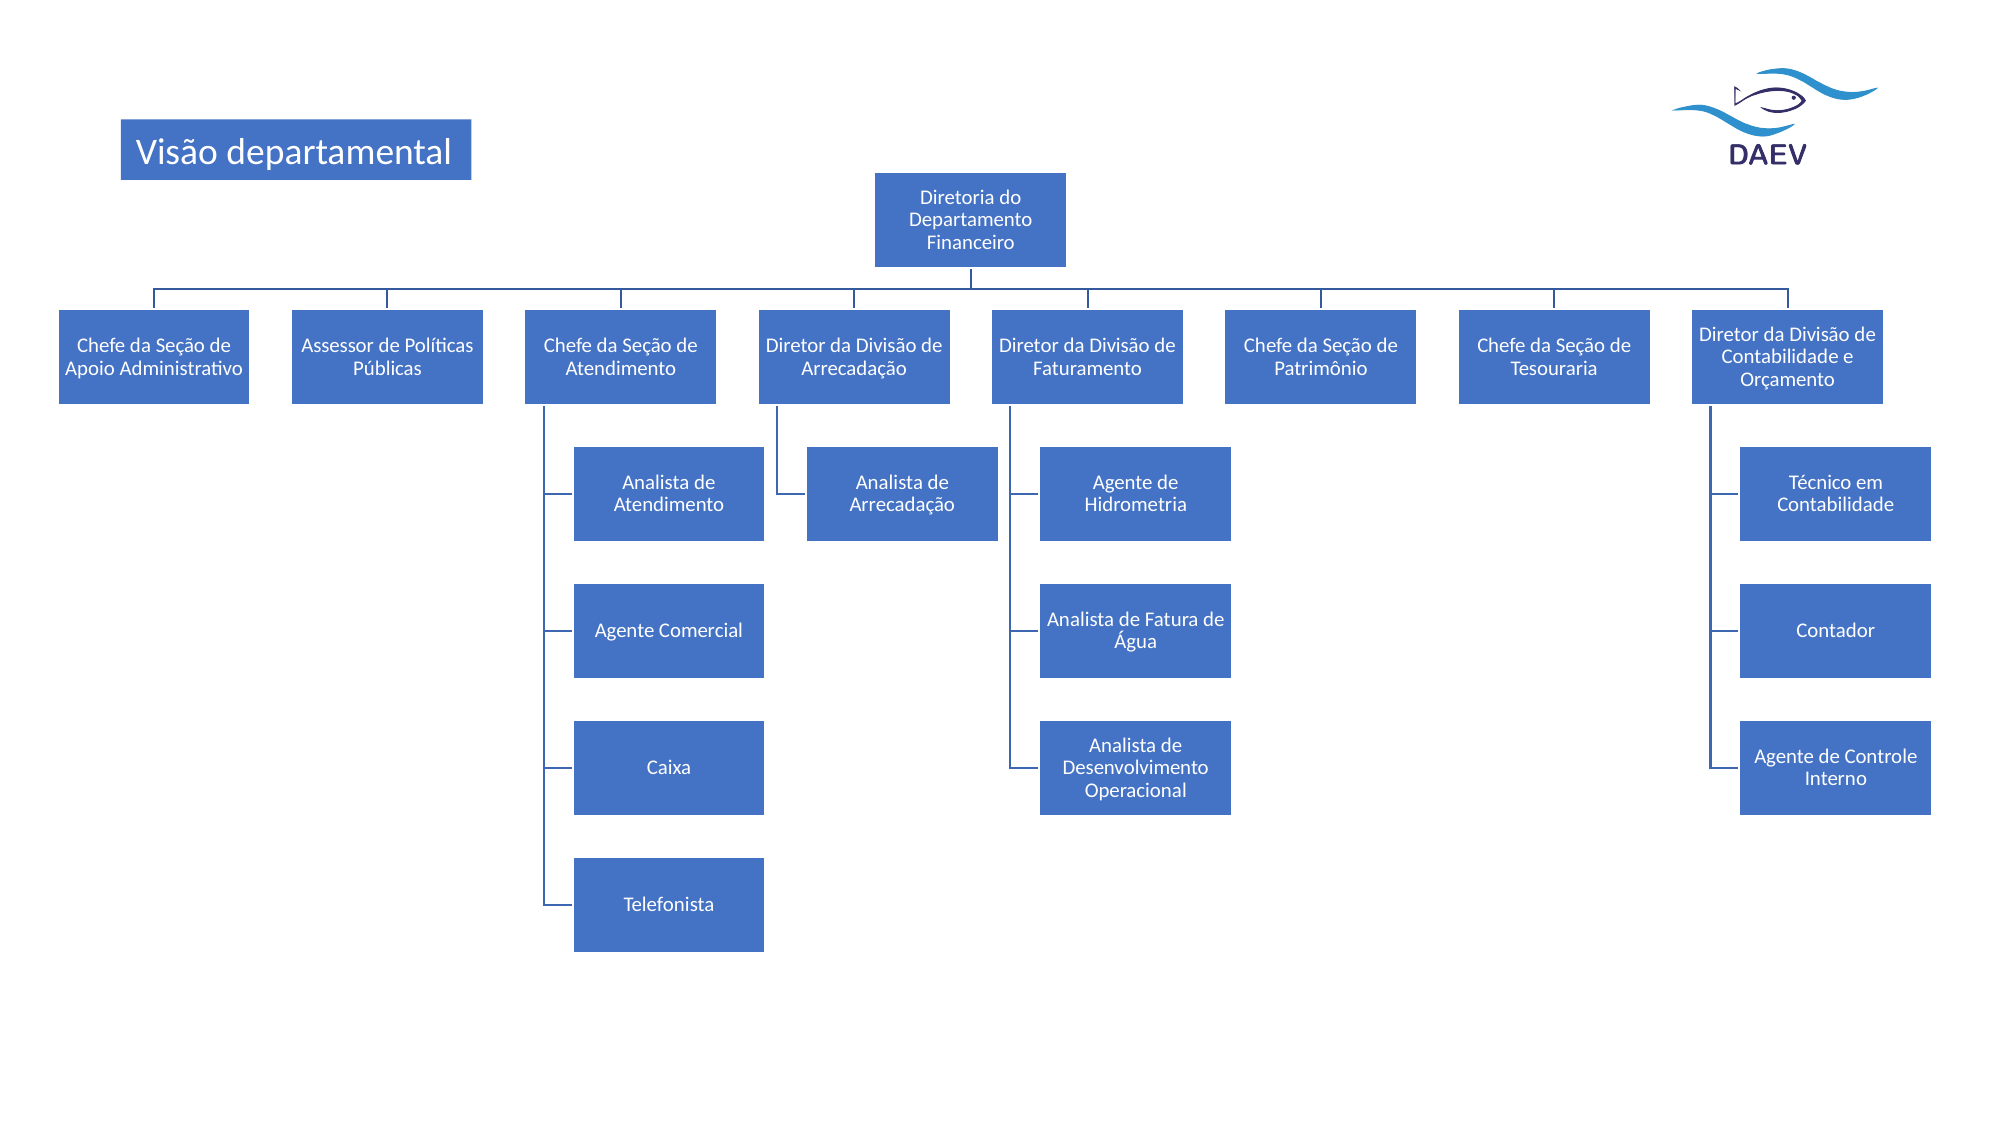

Visão departamental
Diretoria do Departamento Financeiro
Chefe da Seção de Apoio Administrativo
Assessor de Políticas Públicas
Chefe da Seção de Atendimento
Diretor da Divisão de Arrecadação
Diretor da Divisão de Faturamento
Chefe da Seção de Patrimônio
Chefe da Seção de Tesouraria
Diretor da Divisão de Contabilidade e Orçamento
Analista de Atendimento
Analista de Arrecadação
Agente de Hidrometria
Técnico em Contabilidade
Agente Comercial
Analista de Fatura de Água
Contador
Caixa
Analista de Desenvolvimento Operacional
Agente de Controle Interno
Telefonista